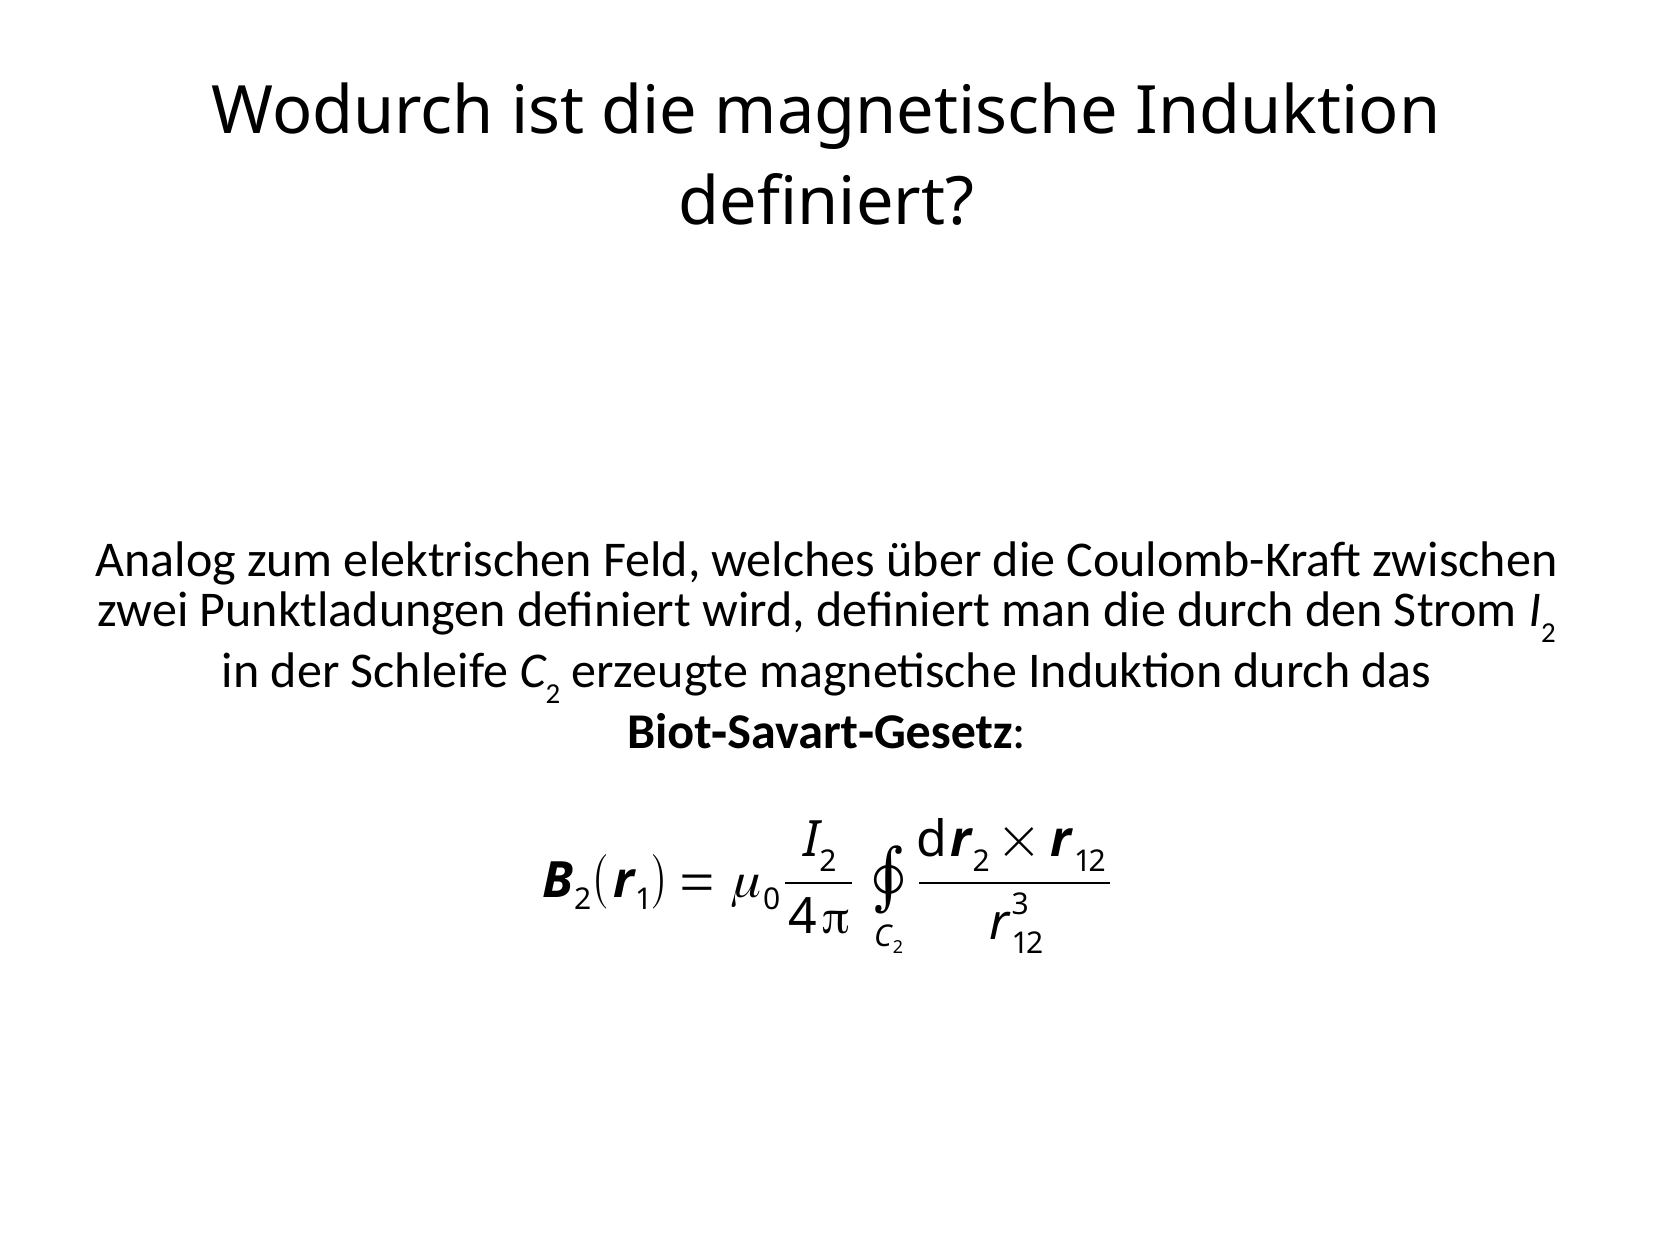

# Wodurch ist die magnetische Induktion definiert?
Analog zum elektrischen Feld, welches über die Coulomb-Kraft zwischen zwei Punktladungen definiert wird, definiert man die durch den Strom I2 in der Schleife C2 erzeugte magnetische Induktion durch das Biot‑Savart‑Gesetz: